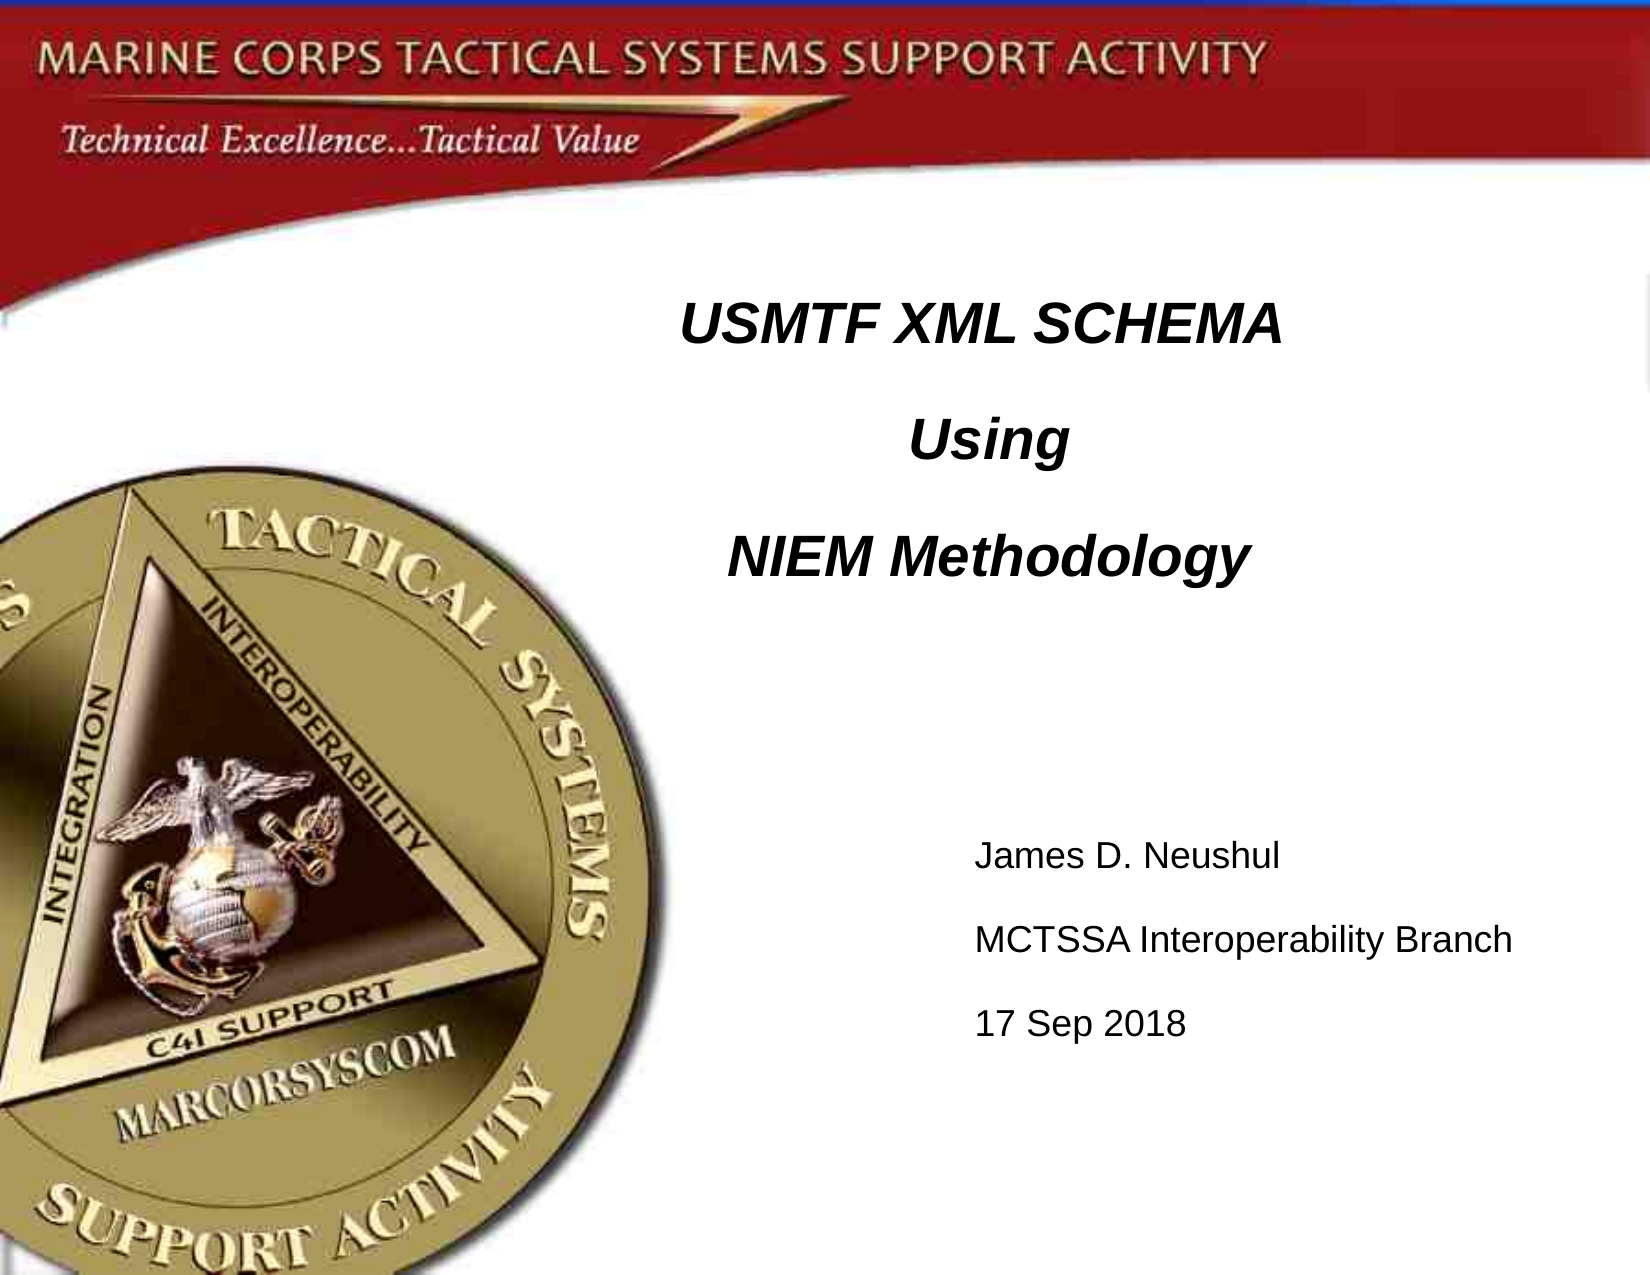

#
USMTF XML SCHEMA
Using
NIEM Methodology
James D. Neushul
MCTSSA Interoperability Branch
17 Sep 2018